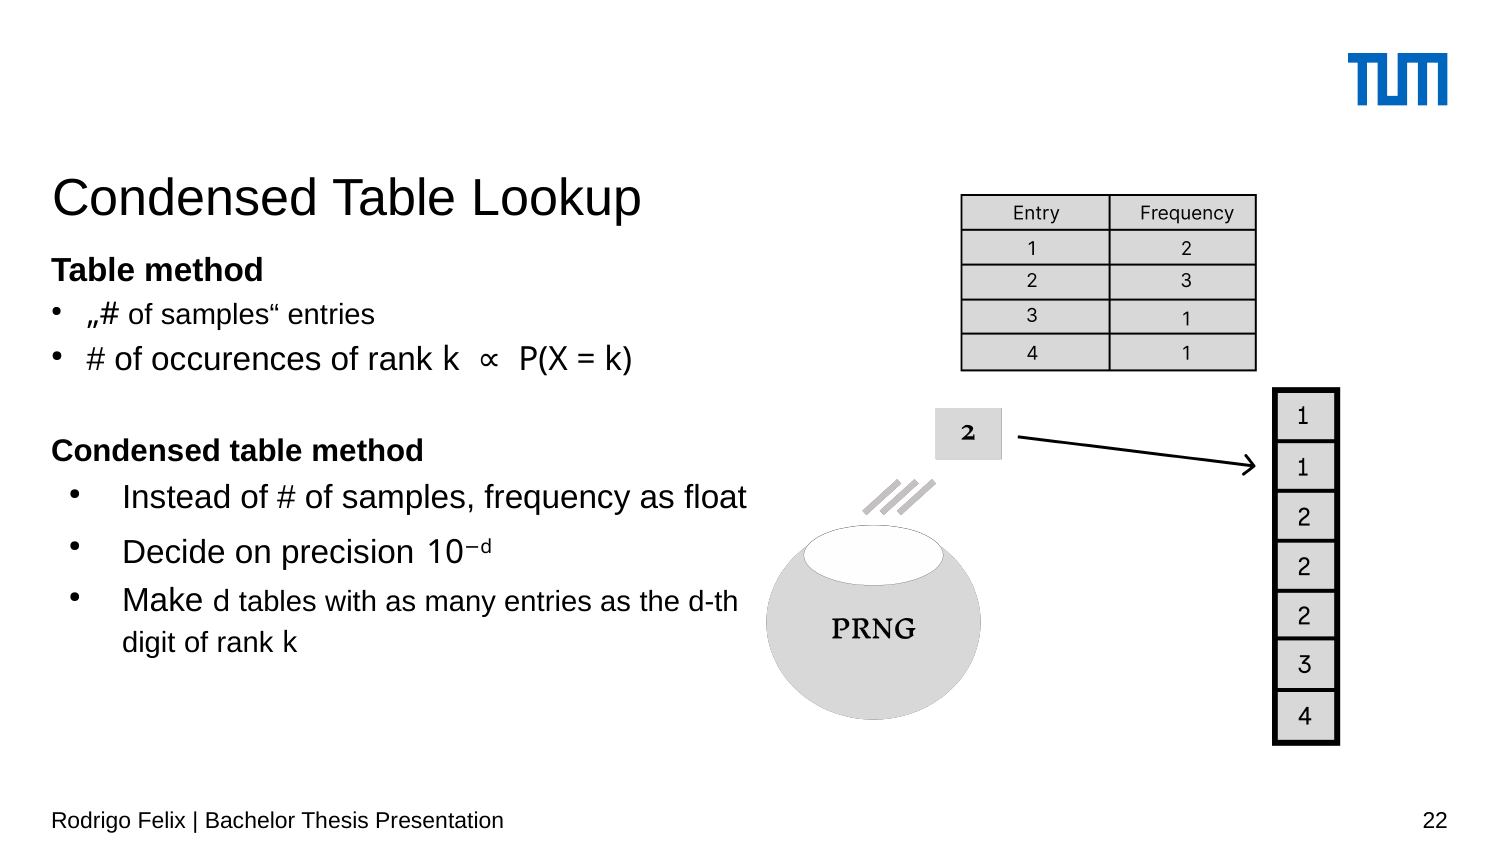

# Condensed Table Lookup
Table method
„# of samples“ entries
# of occurences of rank k ∝ P(X = k)
Condensed table method
Instead of # of samples, frequency as float
Decide on precision 10−d
Make d tables with as many entries as the d-th digit of rank k
Rodrigo Felix | Bachelor Thesis Presentation
22